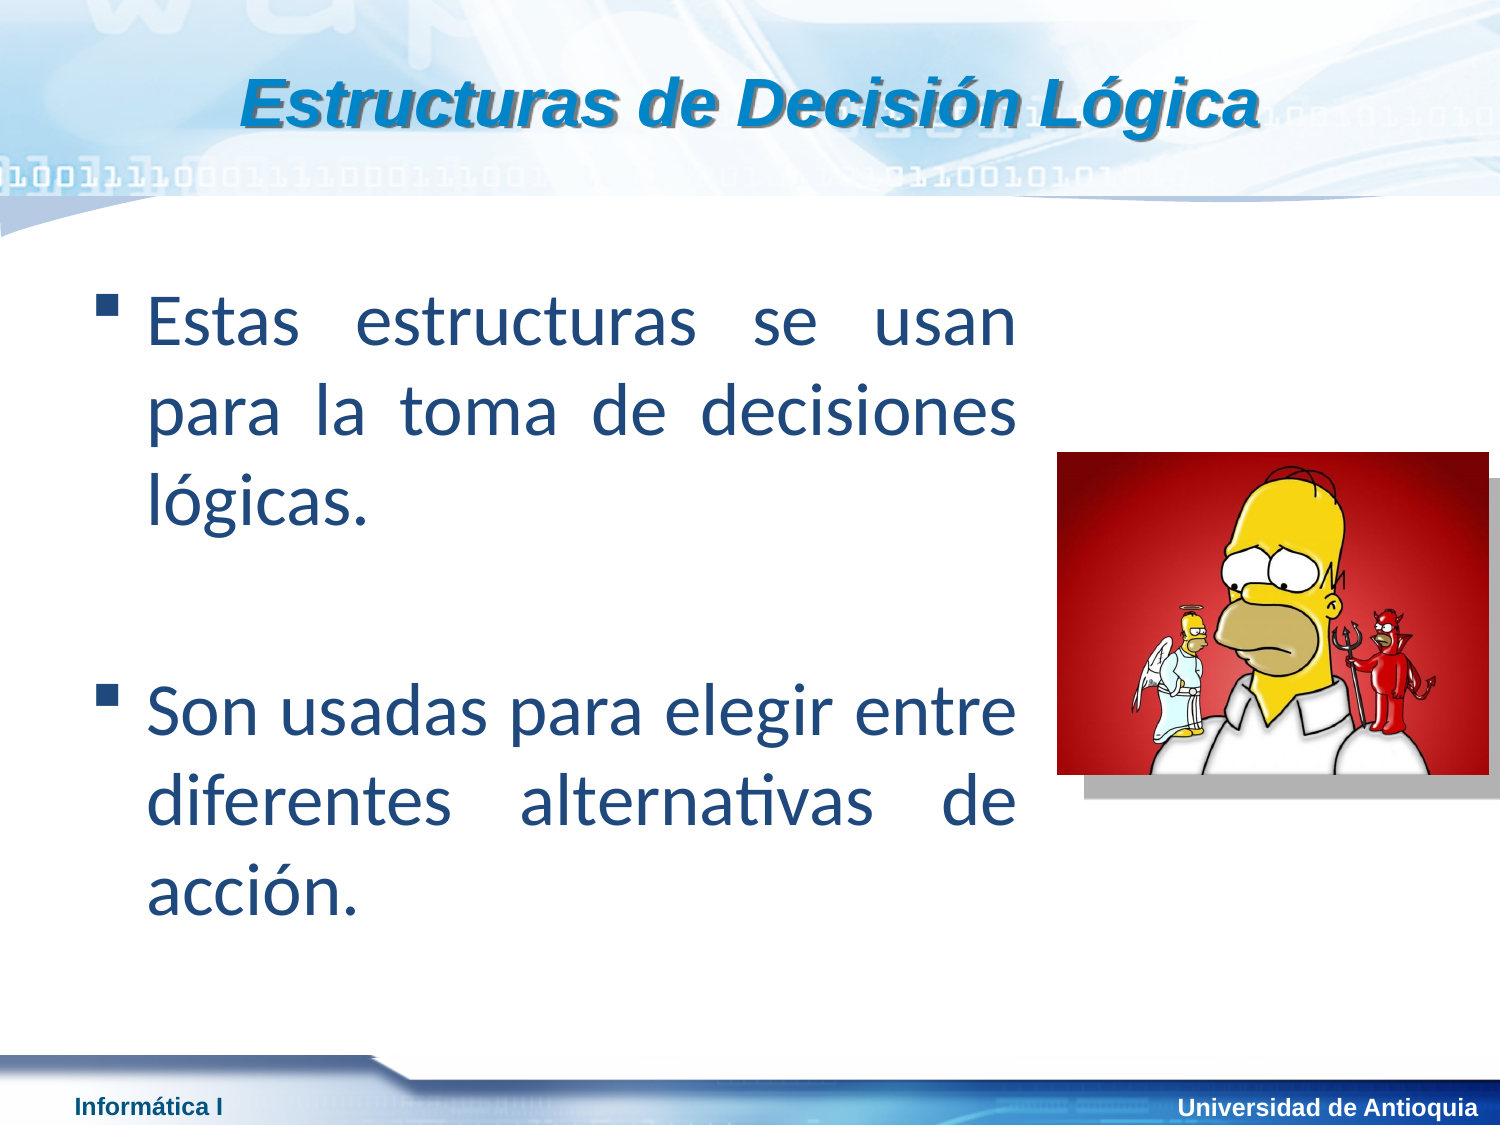

# Estructuras de Decisión Lógica
Estas estructuras se usan para la toma de decisiones lógicas.
Son usadas para elegir entre diferentes alternativas de acción.